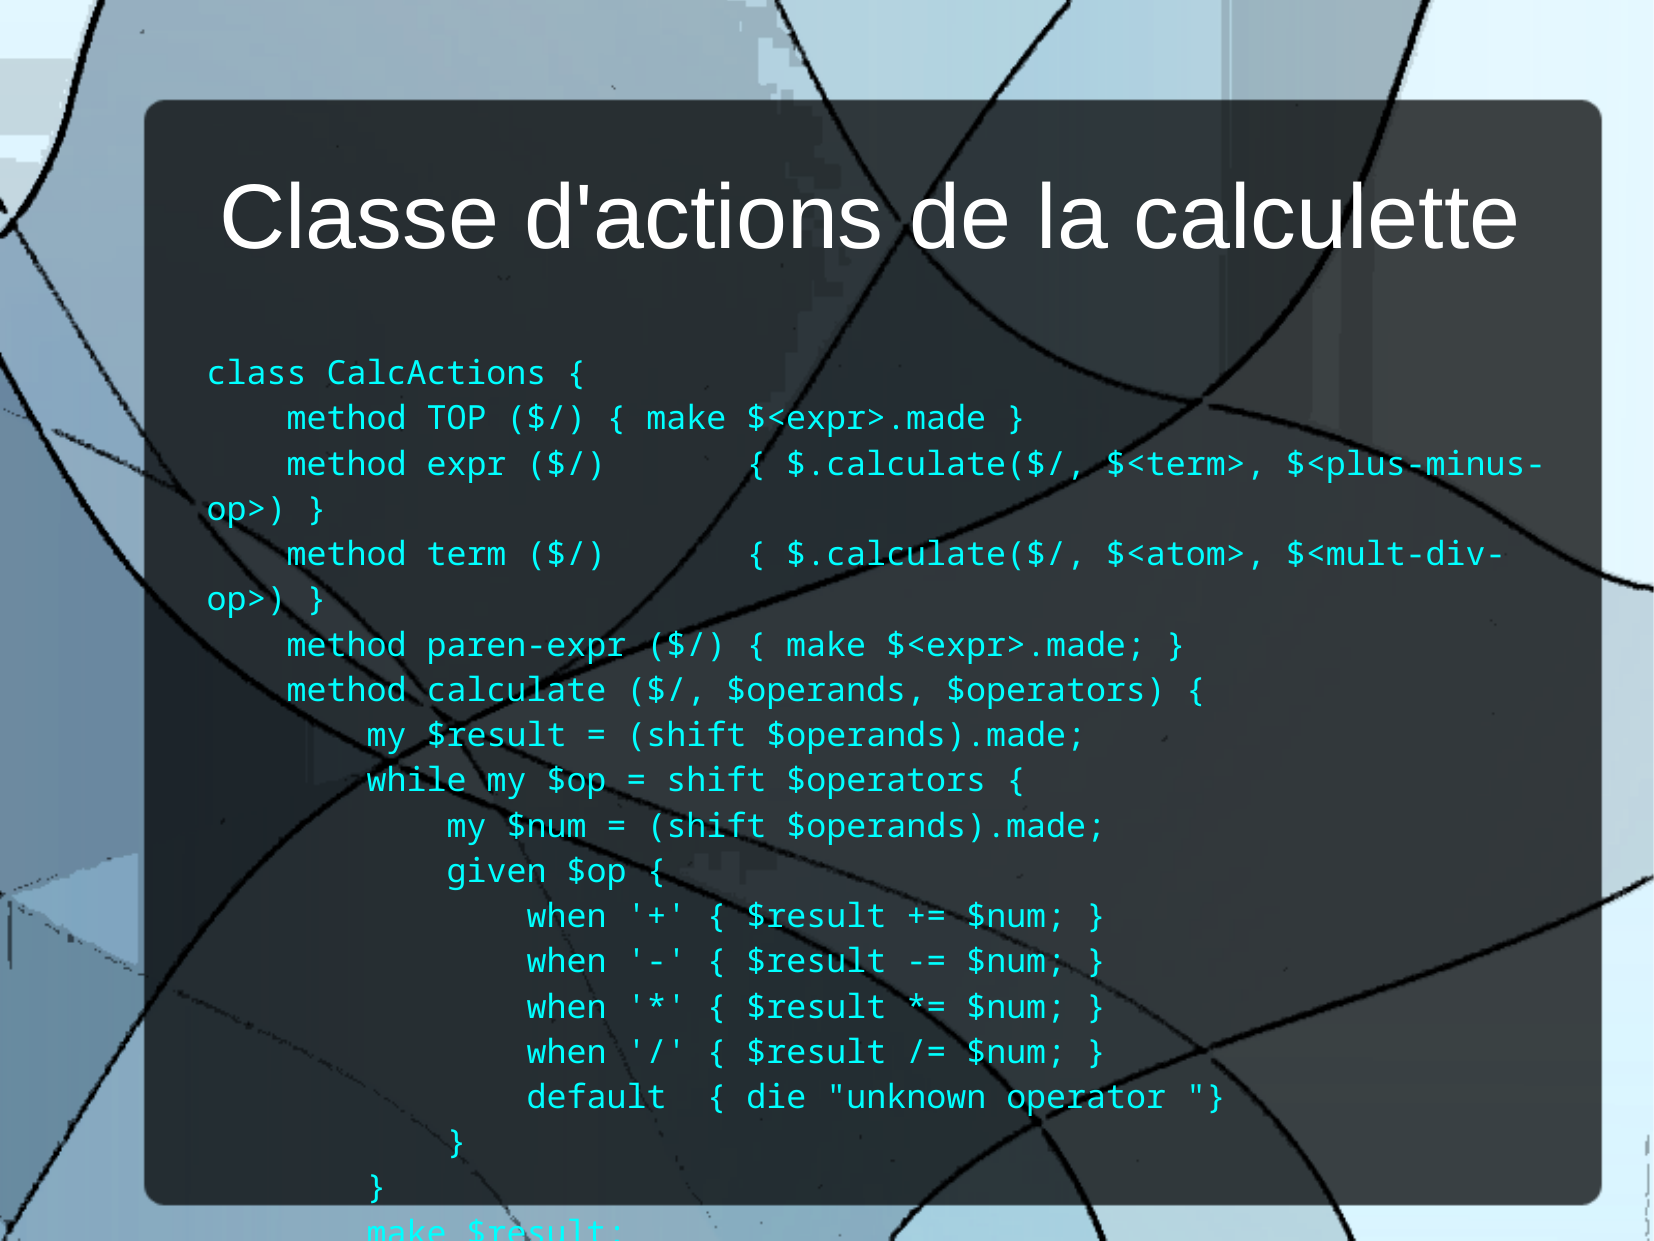

# Classe d'actions de la calculette
class CalcActions {
 method TOP ($/) { make $<expr>.made }
 method expr ($/) { $.calculate($/, $<term>, $<plus-minus-op>) }
 method term ($/) { $.calculate($/, $<atom>, $<mult-div-op>) }
 method paren-expr ($/) { make $<expr>.made; }
 method calculate ($/, $operands, $operators) {
 my $result = (shift $operands).made;
 while my $op = shift $operators {
 my $num = (shift $operands).made;
 given $op {
 when '+' { $result += $num; }
 when '-' { $result -= $num; }
 when '*' { $result *= $num; }
 when '/' { $result /= $num; }
 default { die "unknown operator "}
 }
 }
 make $result;
 }
}